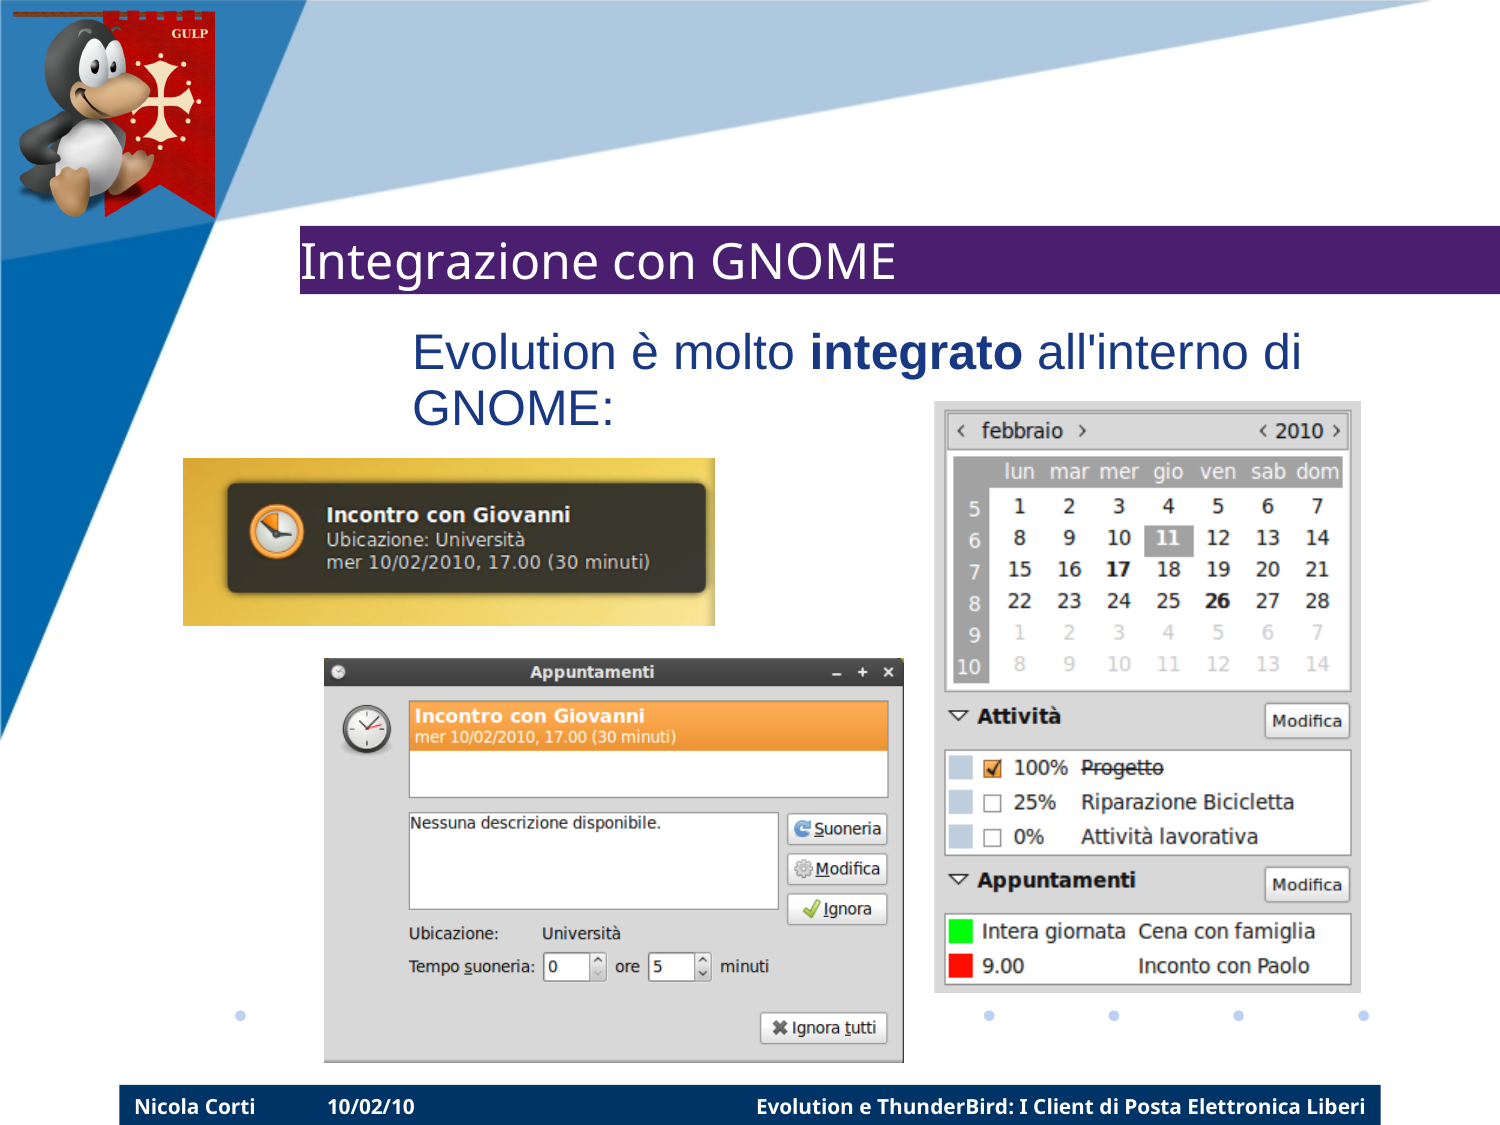

# Integrazione con GNOME
Evolution è molto integrato all'interno di GNOME: